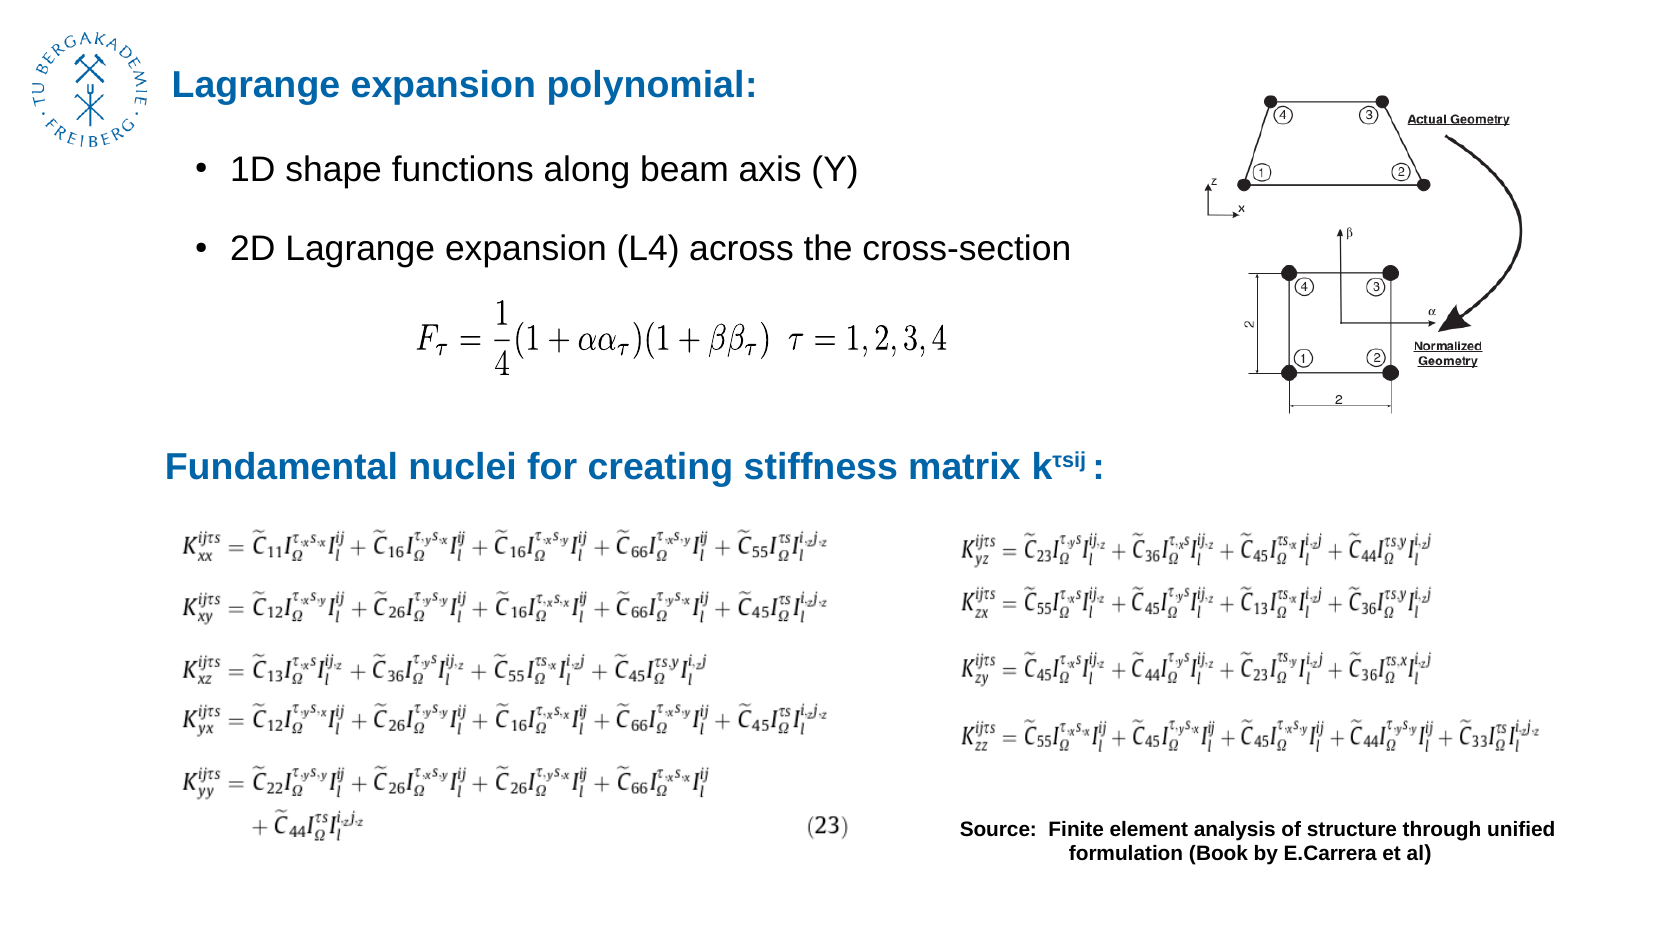

# Lagrange expansion polynomial:
1D shape functions along beam axis (Y)
2D Lagrange expansion (L4) across the cross-section
Fundamental nuclei for creating stiffness matrix kτsij :
Source: Finite element analysis of structure through unified formulation (Book by E.Carrera et al)